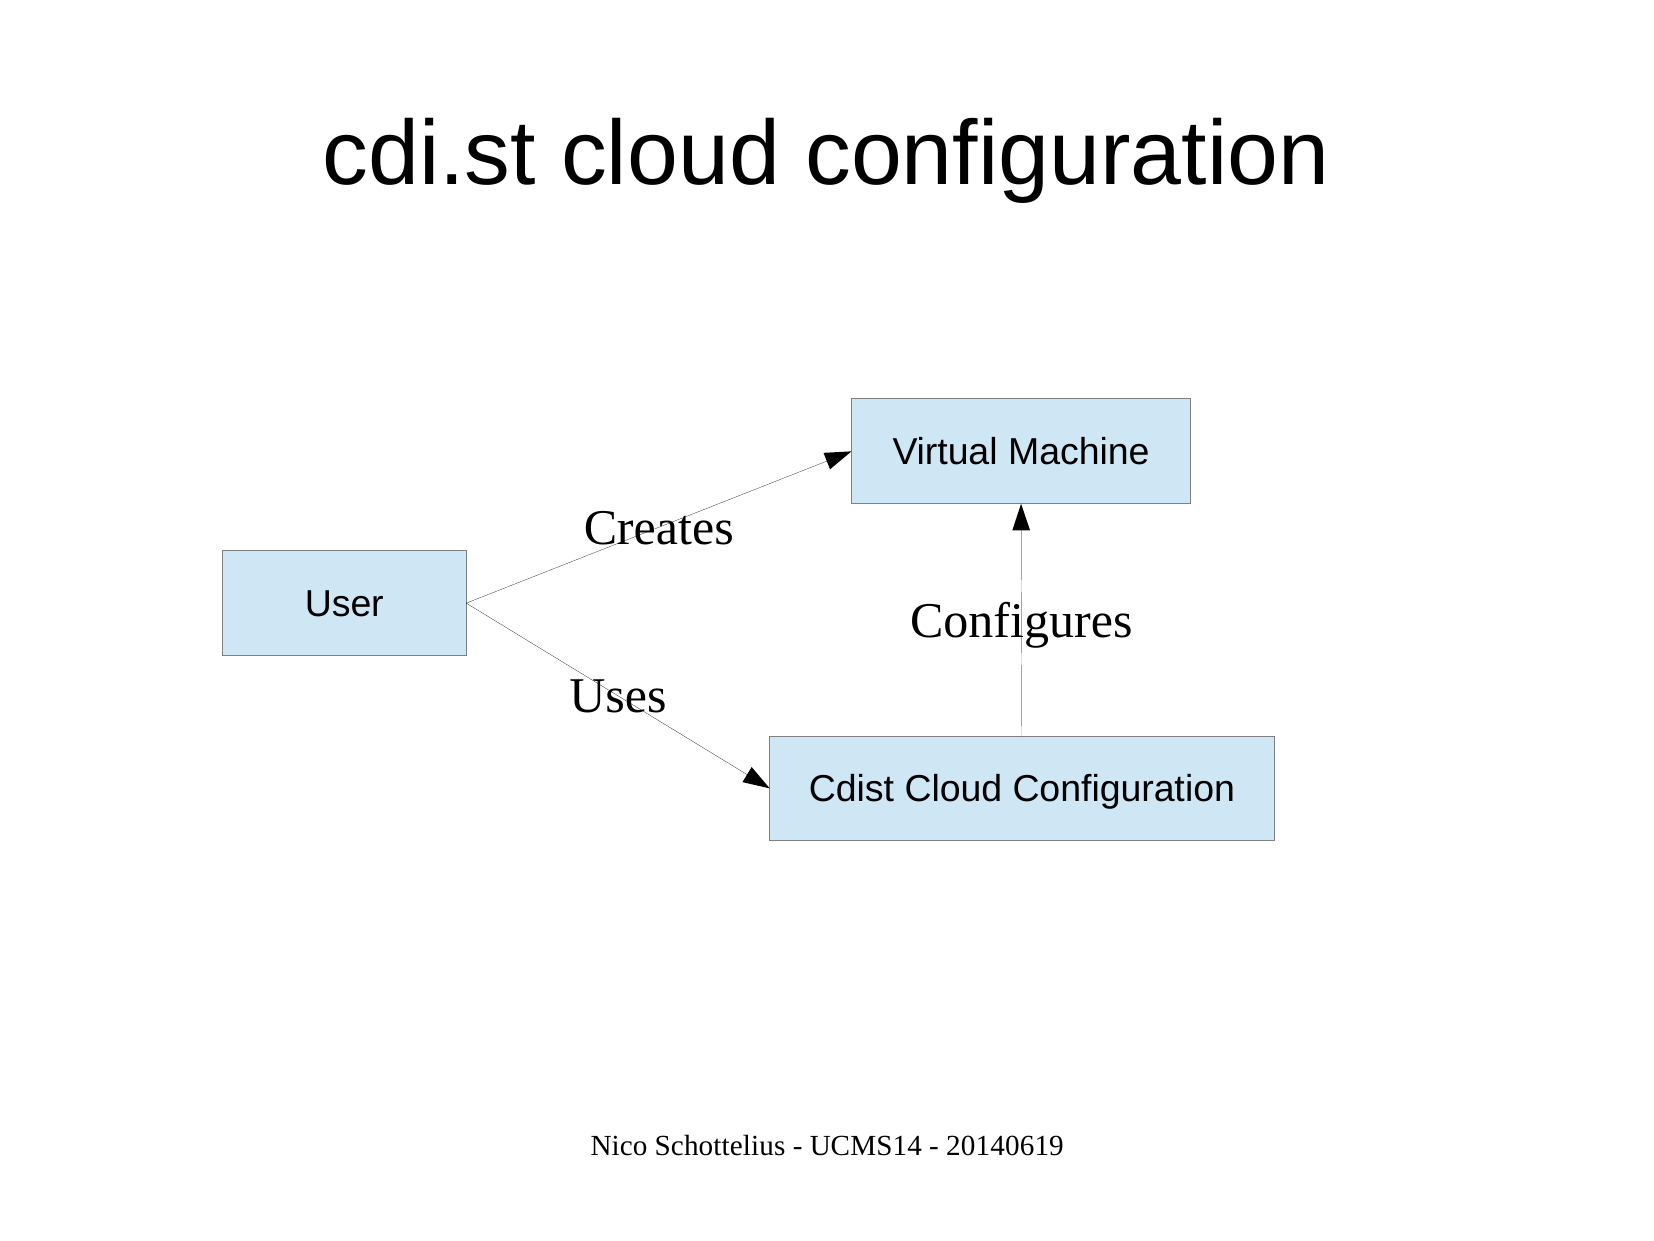

# cdi.st cloud configuration
Virtual Machine
User
Cdist Cloud Configuration
Nico Schottelius - UCMS14 - 20140619